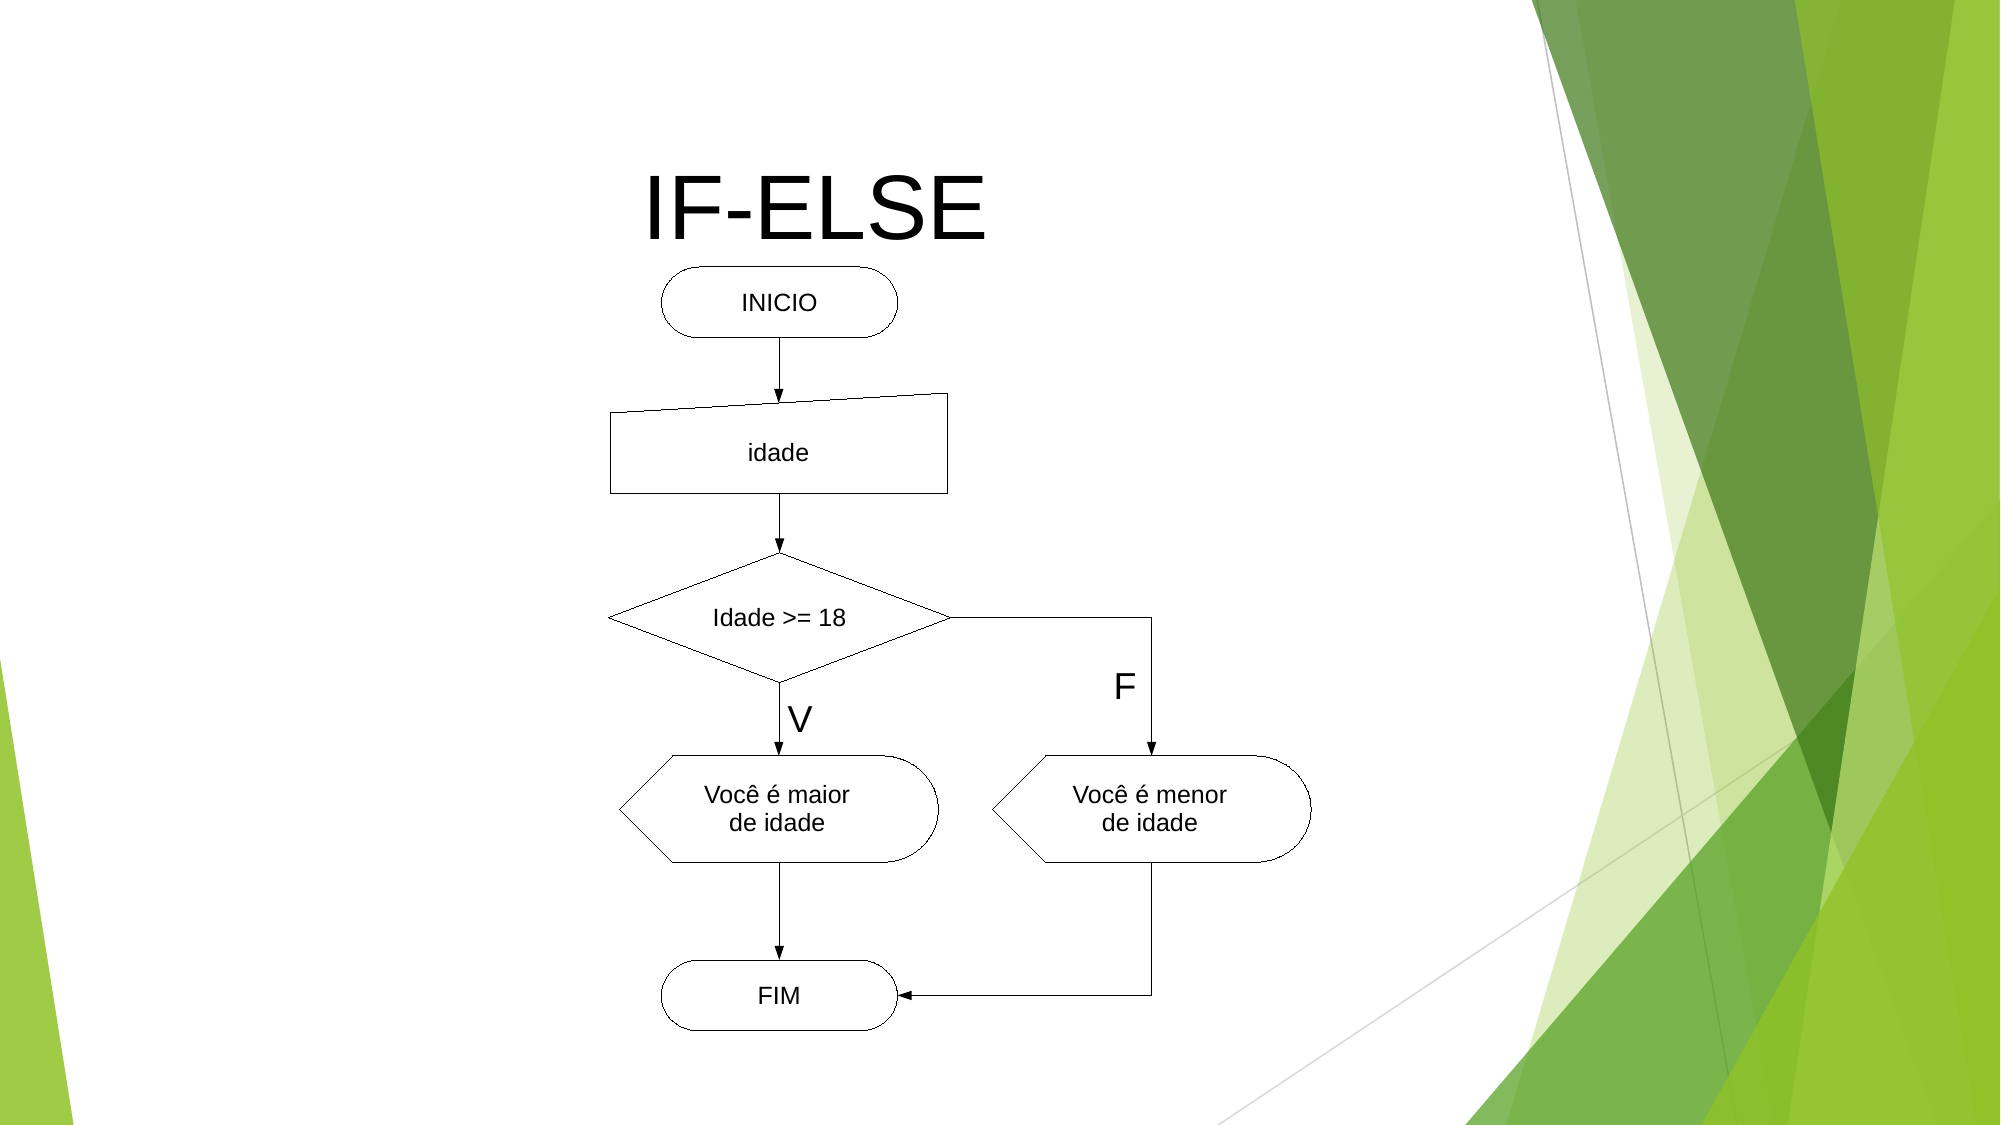

# IF-ELSE
INICIO
idade
Idade >= 18
Você é maior de idade
Você é menor de idade
FIM